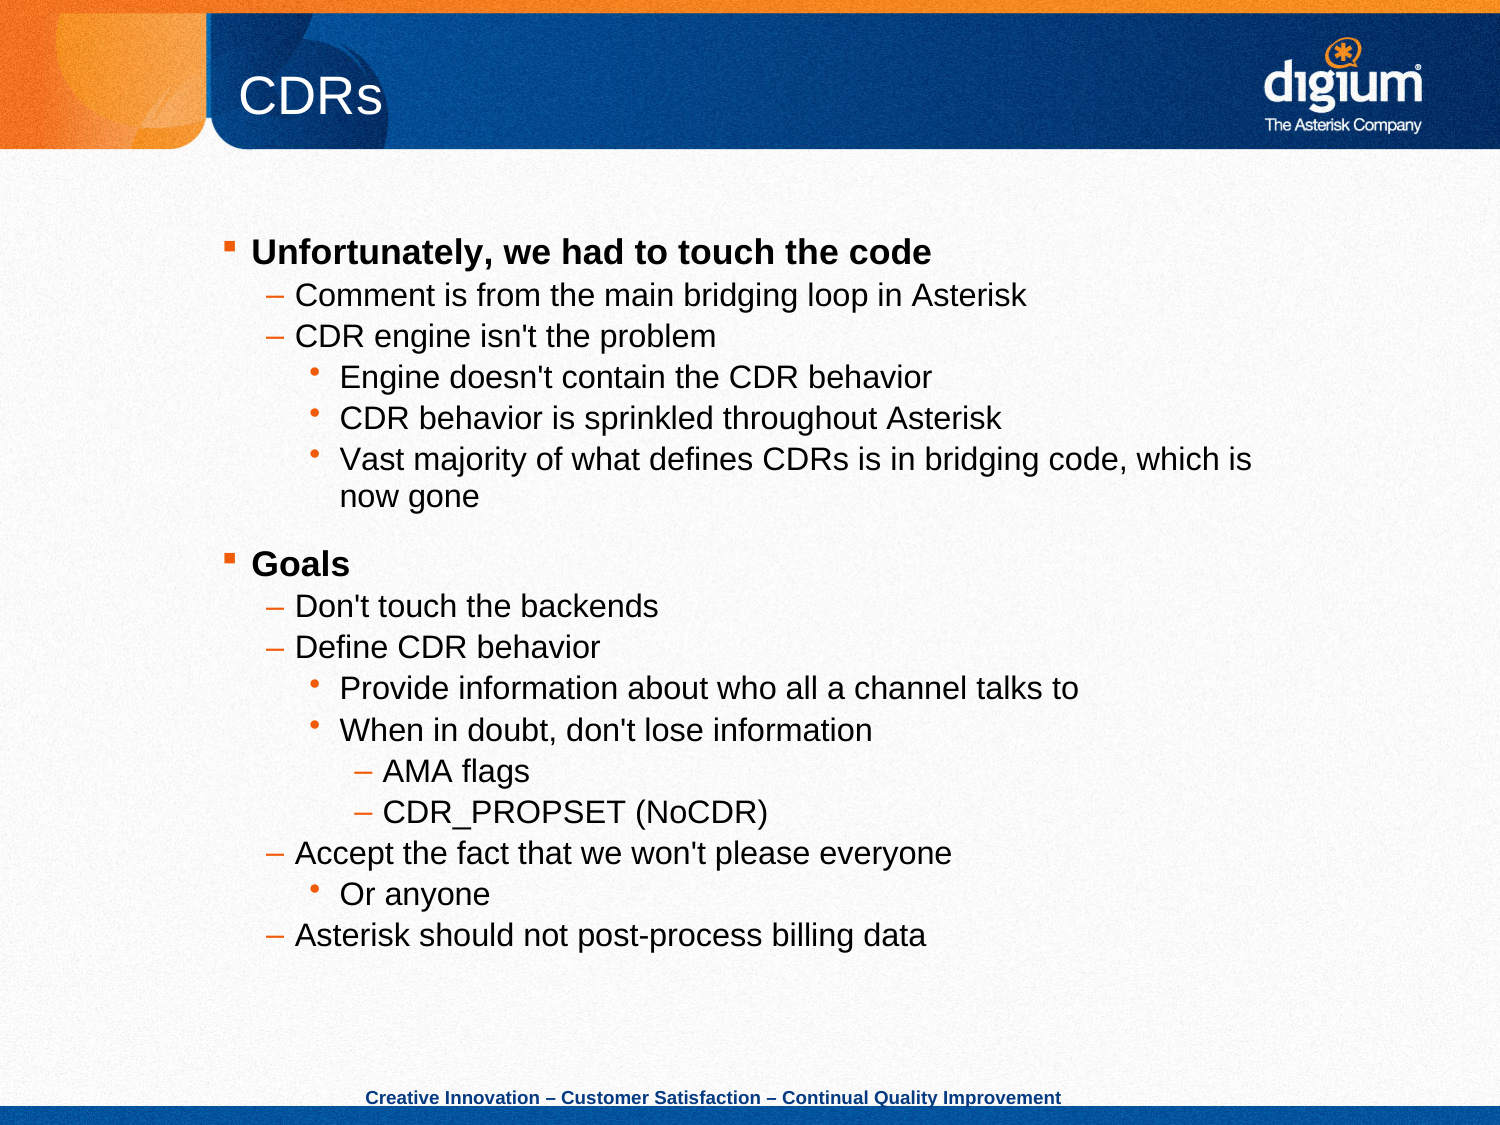

# CDRs
Unfortunately, we had to touch the code
Comment is from the main bridging loop in Asterisk
CDR engine isn't the problem
Engine doesn't contain the CDR behavior
CDR behavior is sprinkled throughout Asterisk
Vast majority of what defines CDRs is in bridging code, which is now gone
Goals
Don't touch the backends
Define CDR behavior
Provide information about who all a channel talks to
When in doubt, don't lose information
AMA flags
CDR_PROPSET (NoCDR)
Accept the fact that we won't please everyone
Or anyone
Asterisk should not post-process billing data